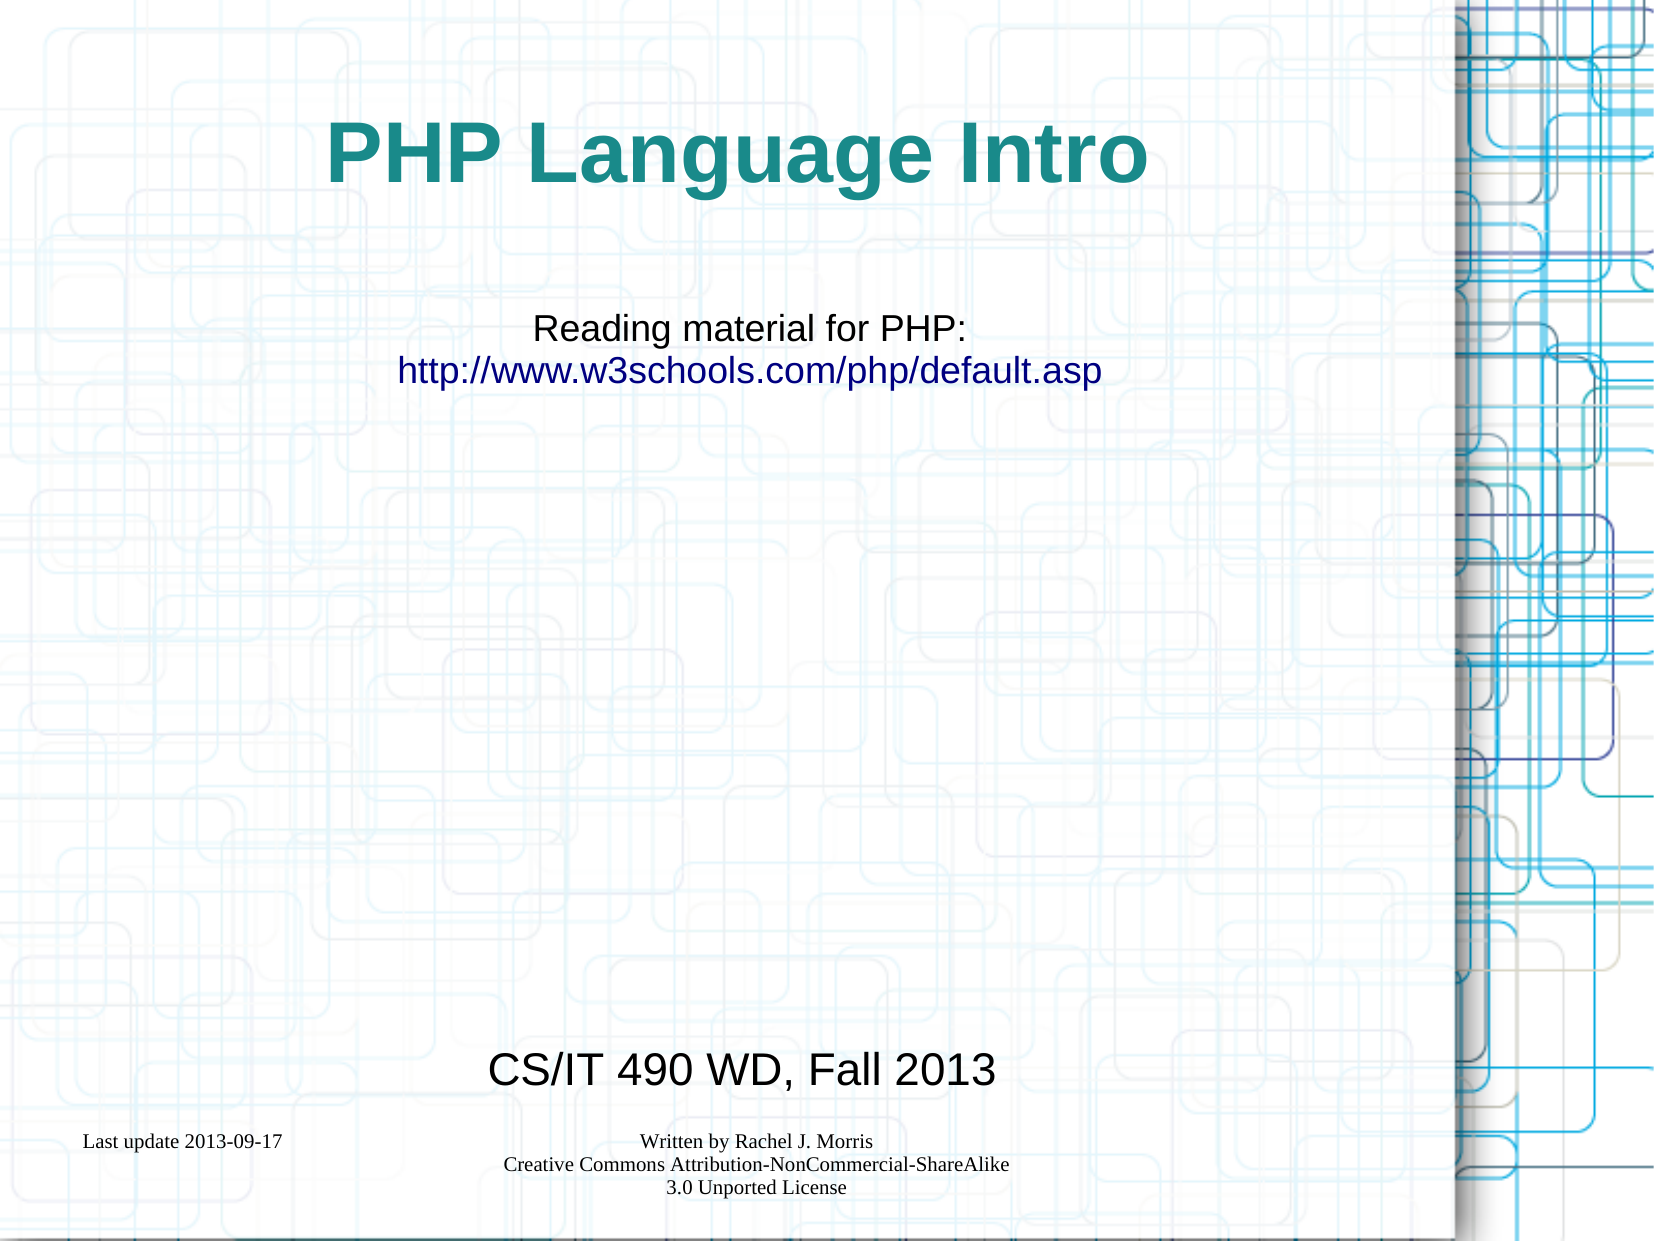

# PHP Language Intro
Reading material for PHP:
http://www.w3schools.com/php/default.asp
CS/IT 490 WD, Fall 2013